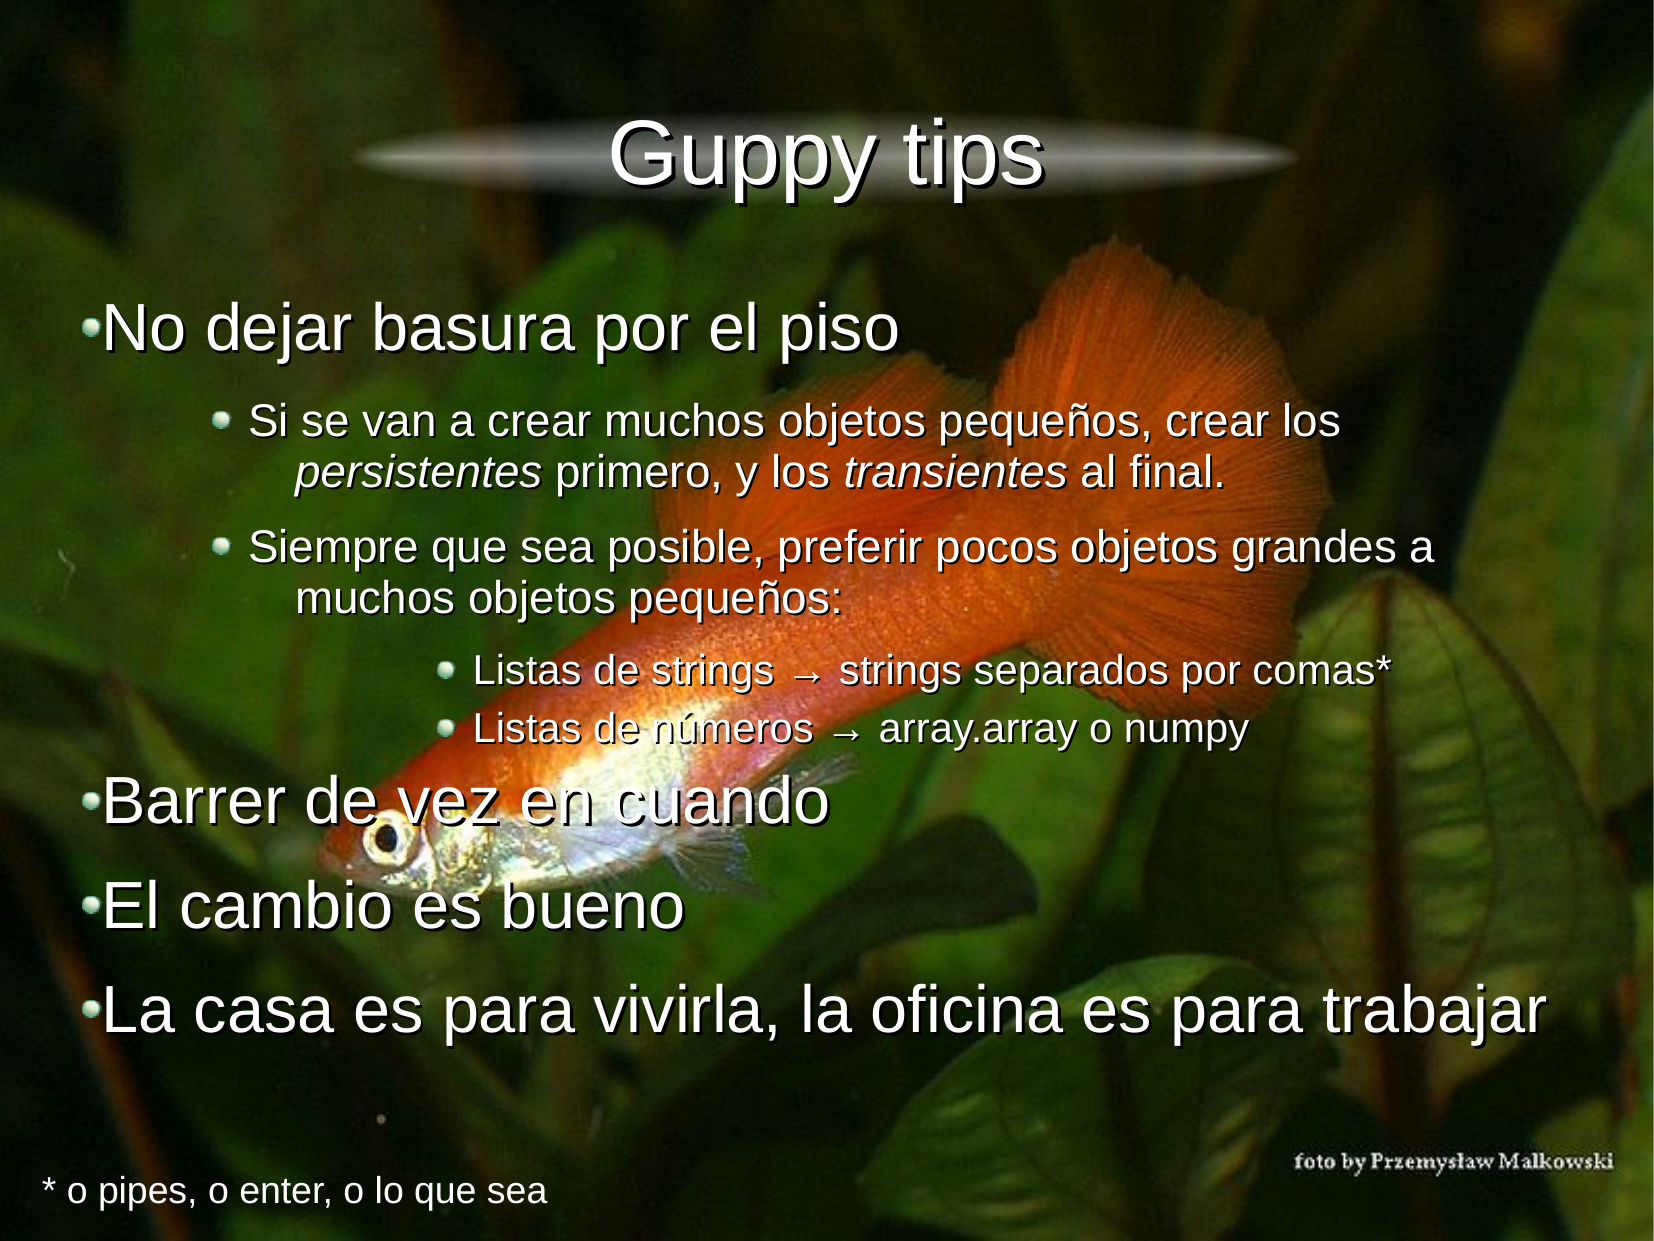

# Guppy tips
No dejar basura por el piso
Si se van a crear muchos objetos pequeños, crear los persistentes primero, y los transientes al final.
Siempre que sea posible, preferir pocos objetos grandes a muchos objetos pequeños:
Listas de strings → strings separados por comas*
Listas de números → array.array o numpy
Barrer de vez en cuando
El cambio es bueno
La casa es para vivirla, la oficina es para trabajar
* o pipes, o enter, o lo que sea